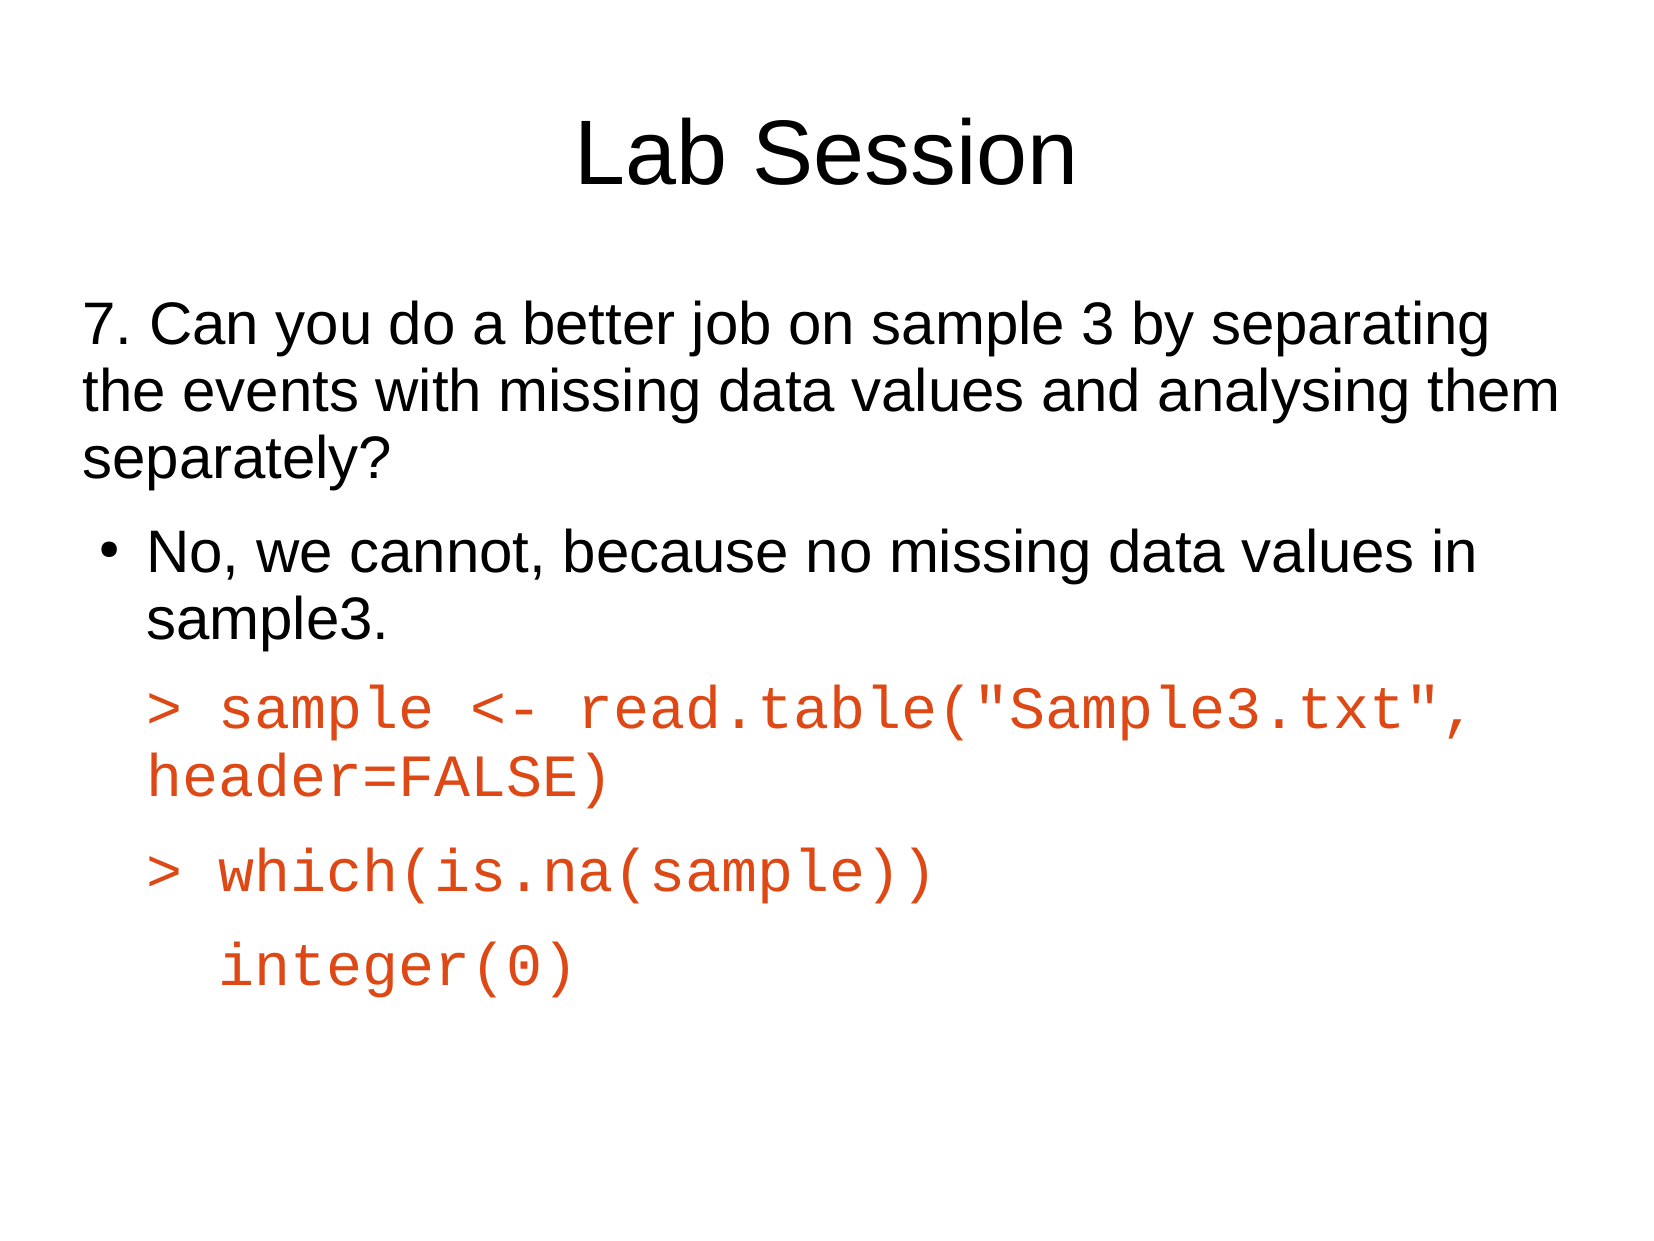

# Lab Session
7. Can you do a better job on sample 3 by separating the events with missing data values and analysing them separately?
No, we cannot, because no missing data values in sample3.
> sample <- read.table("Sample3.txt", header=FALSE)
> which(is.na(sample))
 integer(0)